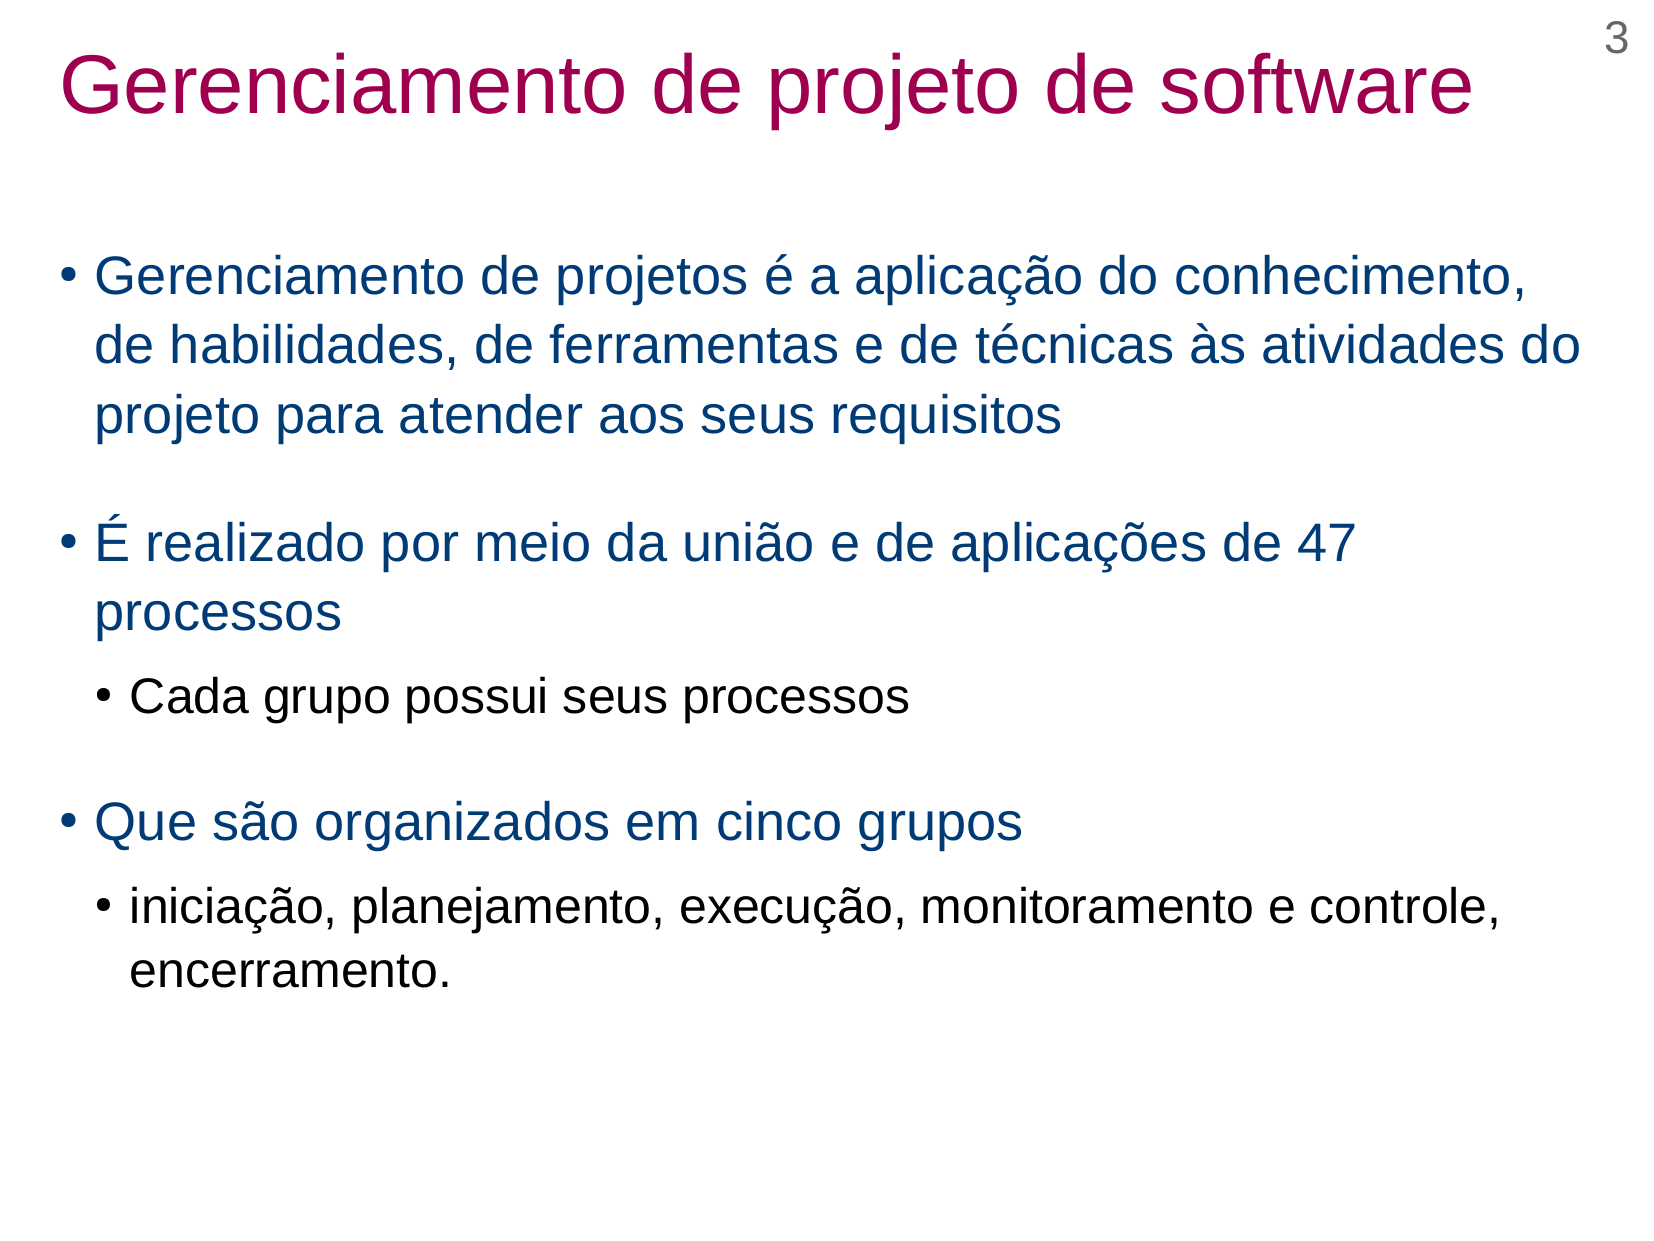

3
# Gerenciamento de projeto de software
Gerenciamento de projetos é a aplicação do conhecimento, de habilidades, de ferramentas e de técnicas às atividades do projeto para atender aos seus requisitos
É realizado por meio da união e de aplicações de 47 processos
Cada grupo possui seus processos
Que são organizados em cinco grupos
iniciação, planejamento, execução, monitoramento e controle, encerramento.